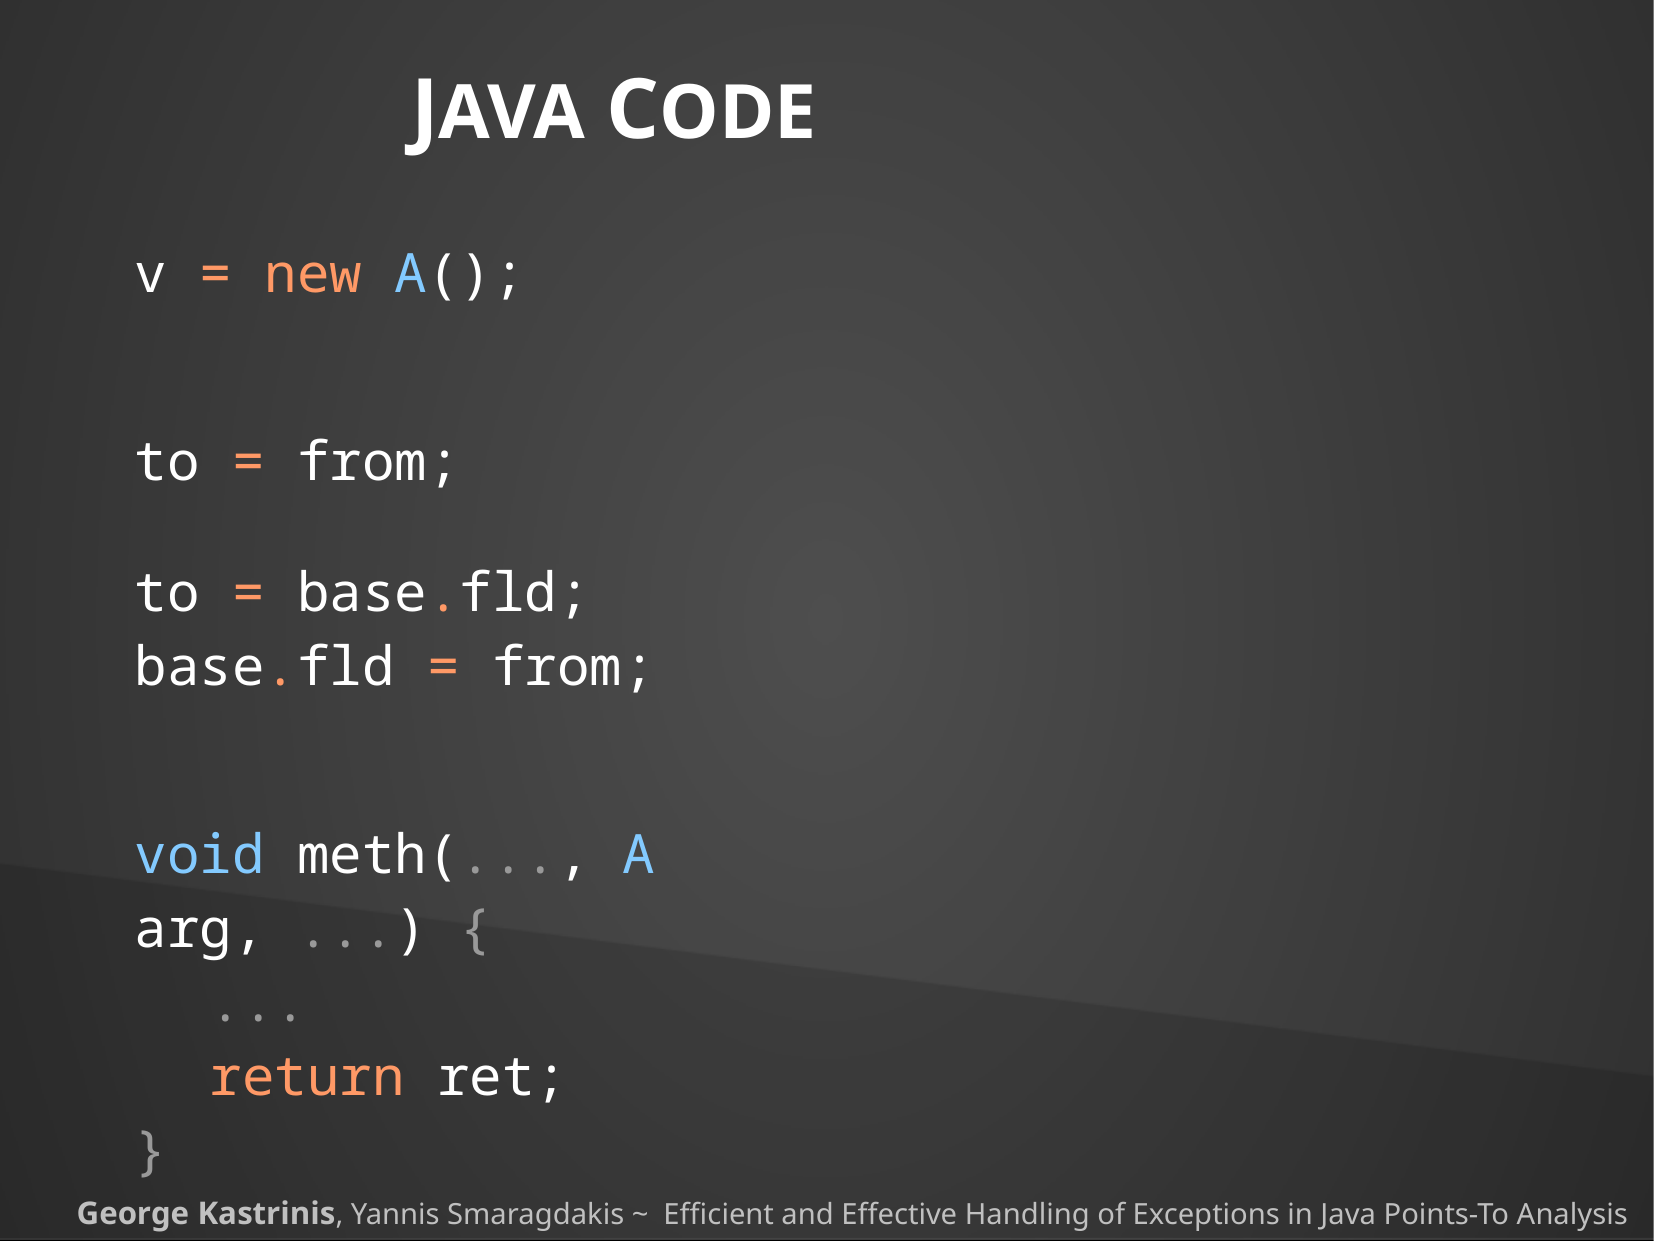

JAVA CODE
v = new A();
to = from;
to = base.fld;
base.fld = from;
void meth(..., A arg, ...) {
	...
	return ret;
}
base.sig(...);